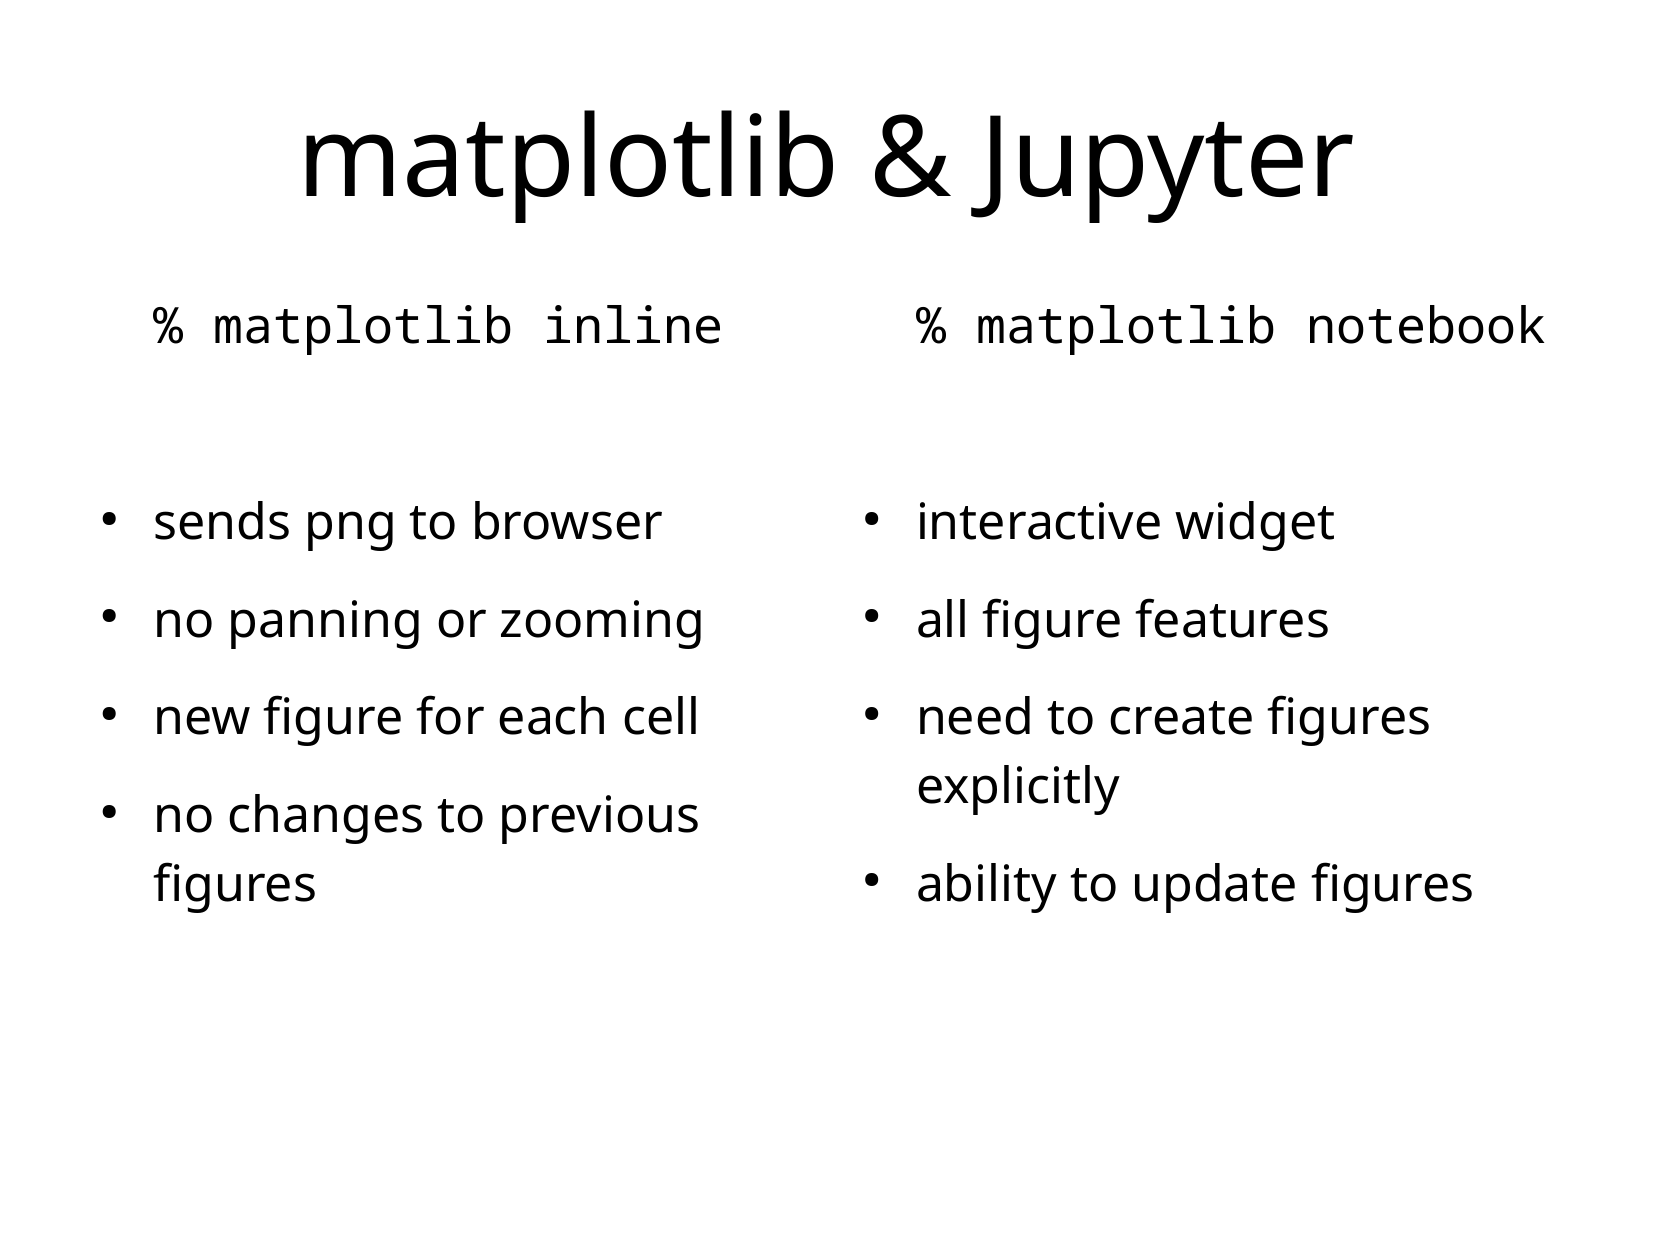

# matplotlib & Jupyter
% matplotlib inline
sends png to browser
no panning or zooming
new figure for each cell
no changes to previous figures
% matplotlib notebook
interactive widget
all figure features
need to create figures explicitly
ability to update figures